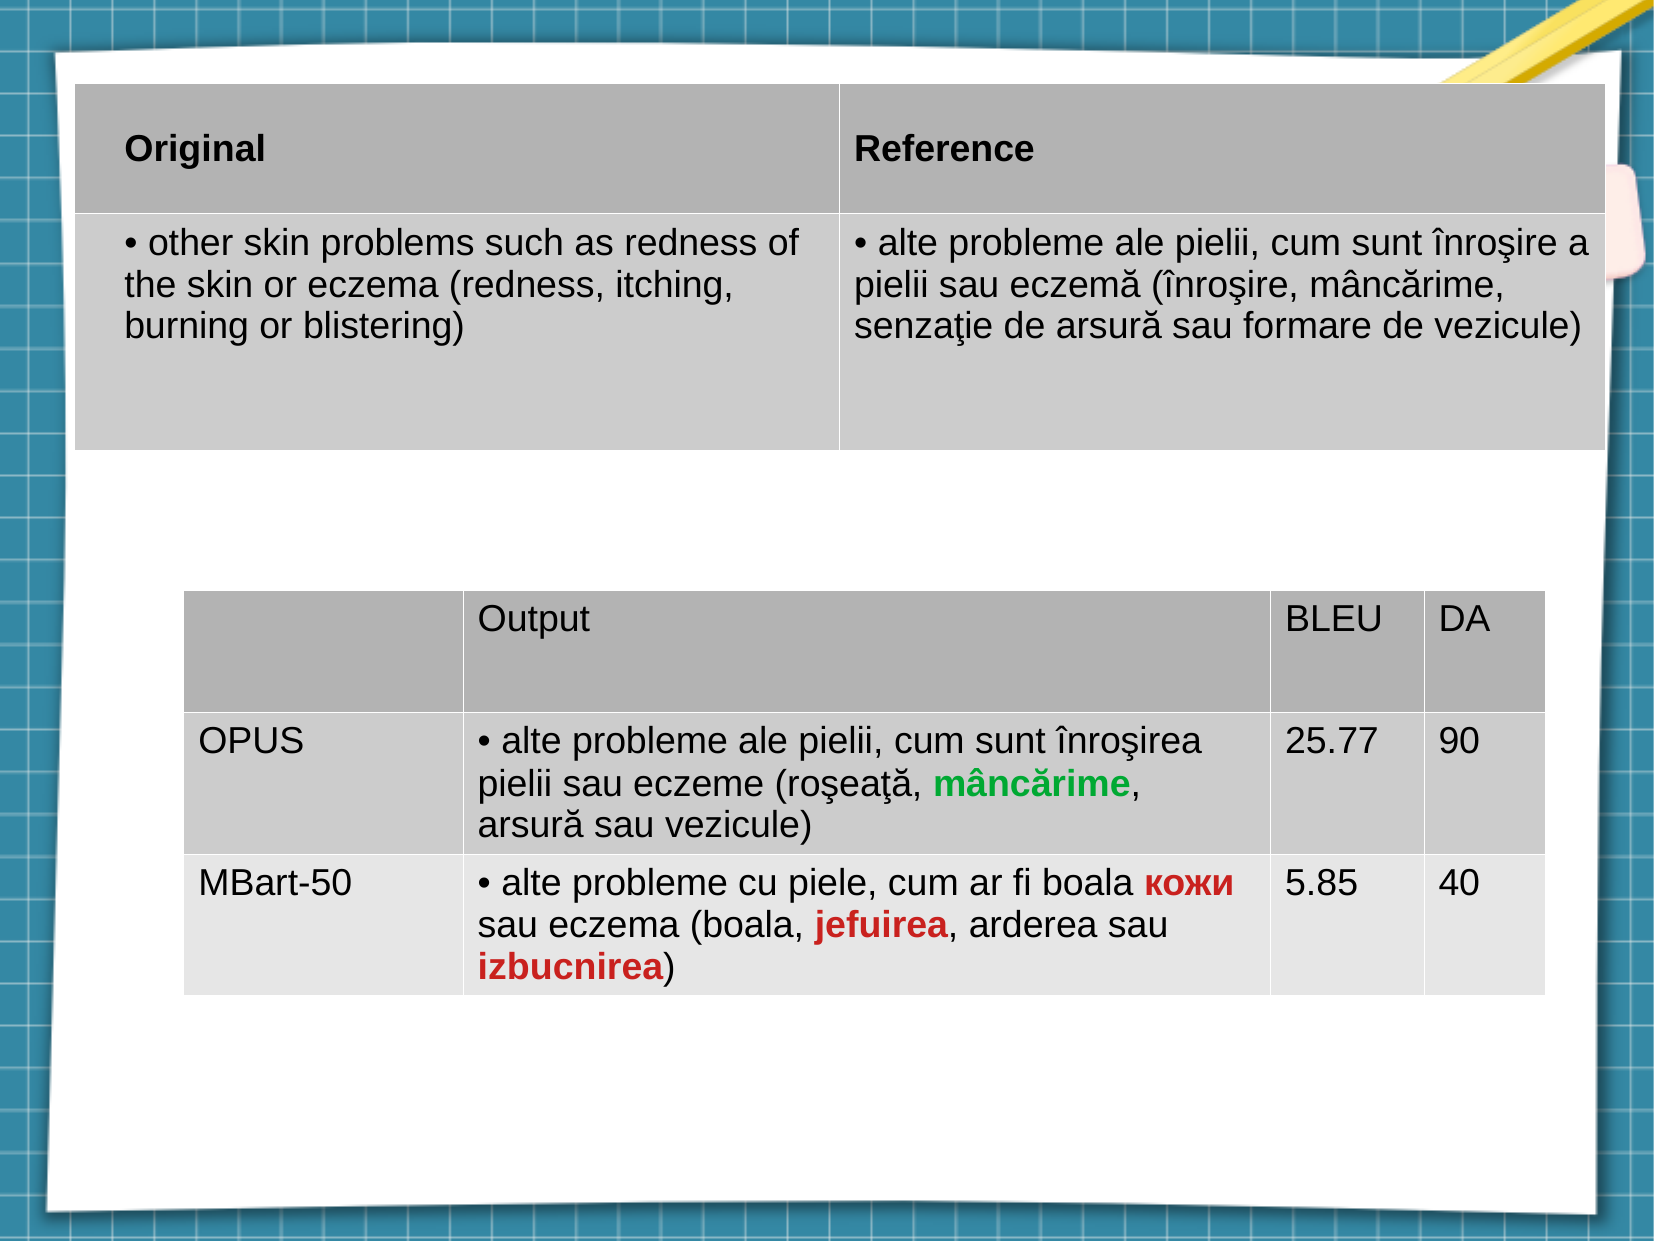

| Original | Reference |
| --- | --- |
| • other skin problems such as redness of the skin or eczema (redness, itching, burning or blistering) | • alte probleme ale pielii, cum sunt înroşire a pielii sau eczemă (înroşire, mâncărime, senzaţie de arsură sau formare de vezicule) |
| | Output | BLEU | DA |
| --- | --- | --- | --- |
| OPUS | • alte probleme ale pielii, cum sunt înroşirea pielii sau eczeme (roşeaţă, mâncărime, arsură sau vezicule) | 25.77 | 90 |
| MBart-50 | • alte probleme cu piele, cum ar fi boala кожи sau eczema (boala, jefuirea, arderea sau izbucnirea) | 5.85 | 40 |